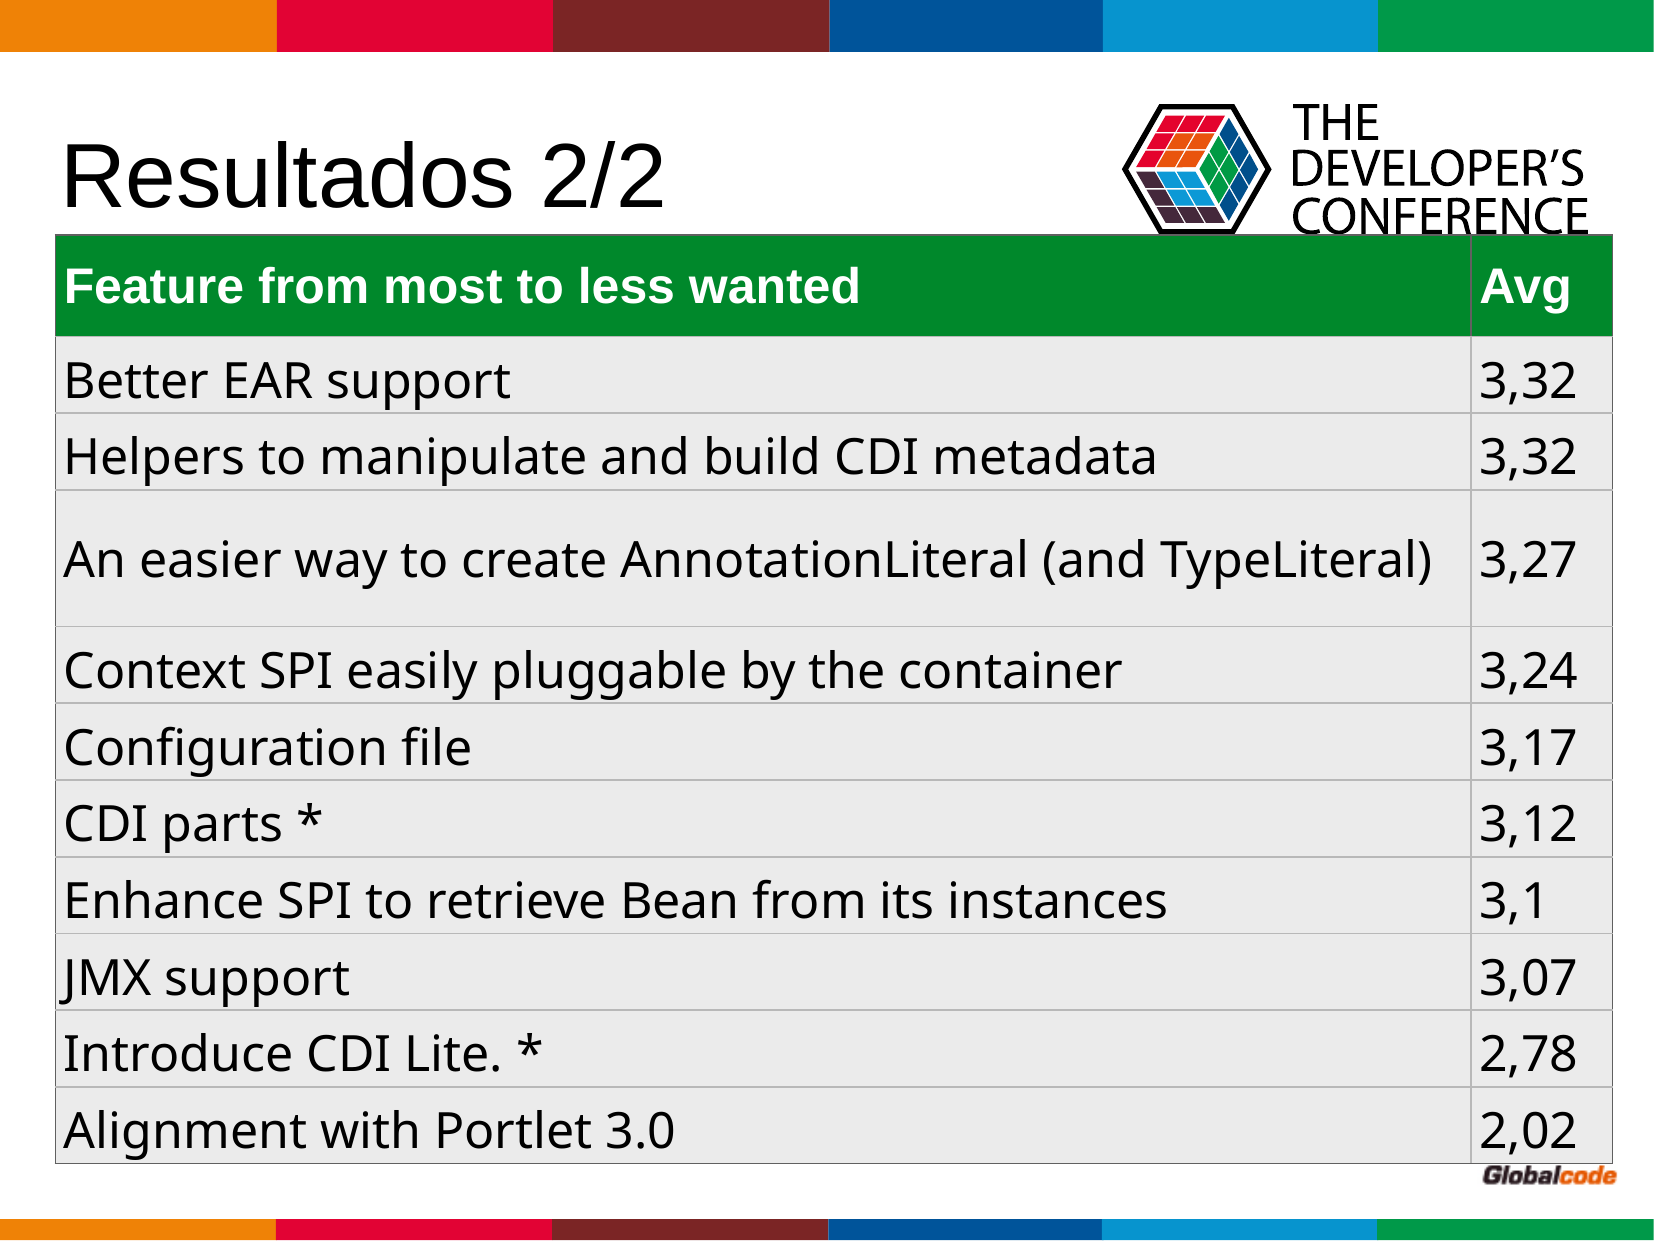

# Resultados 2/2
| Feature from most to less wanted | Avg |
| --- | --- |
| Better EAR support | 3,32 |
| Helpers to manipulate and build CDI metadata | 3,32 |
| An easier way to create AnnotationLiteral (and TypeLiteral) | 3,27 |
| Context SPI easily pluggable by the container | 3,24 |
| Configuration file | 3,17 |
| CDI parts \* | 3,12 |
| Enhance SPI to retrieve Bean from its instances | 3,1 |
| JMX support | 3,07 |
| Introduce CDI Lite. \* | 2,78 |
| Alignment with Portlet 3.0 | 2,02 |